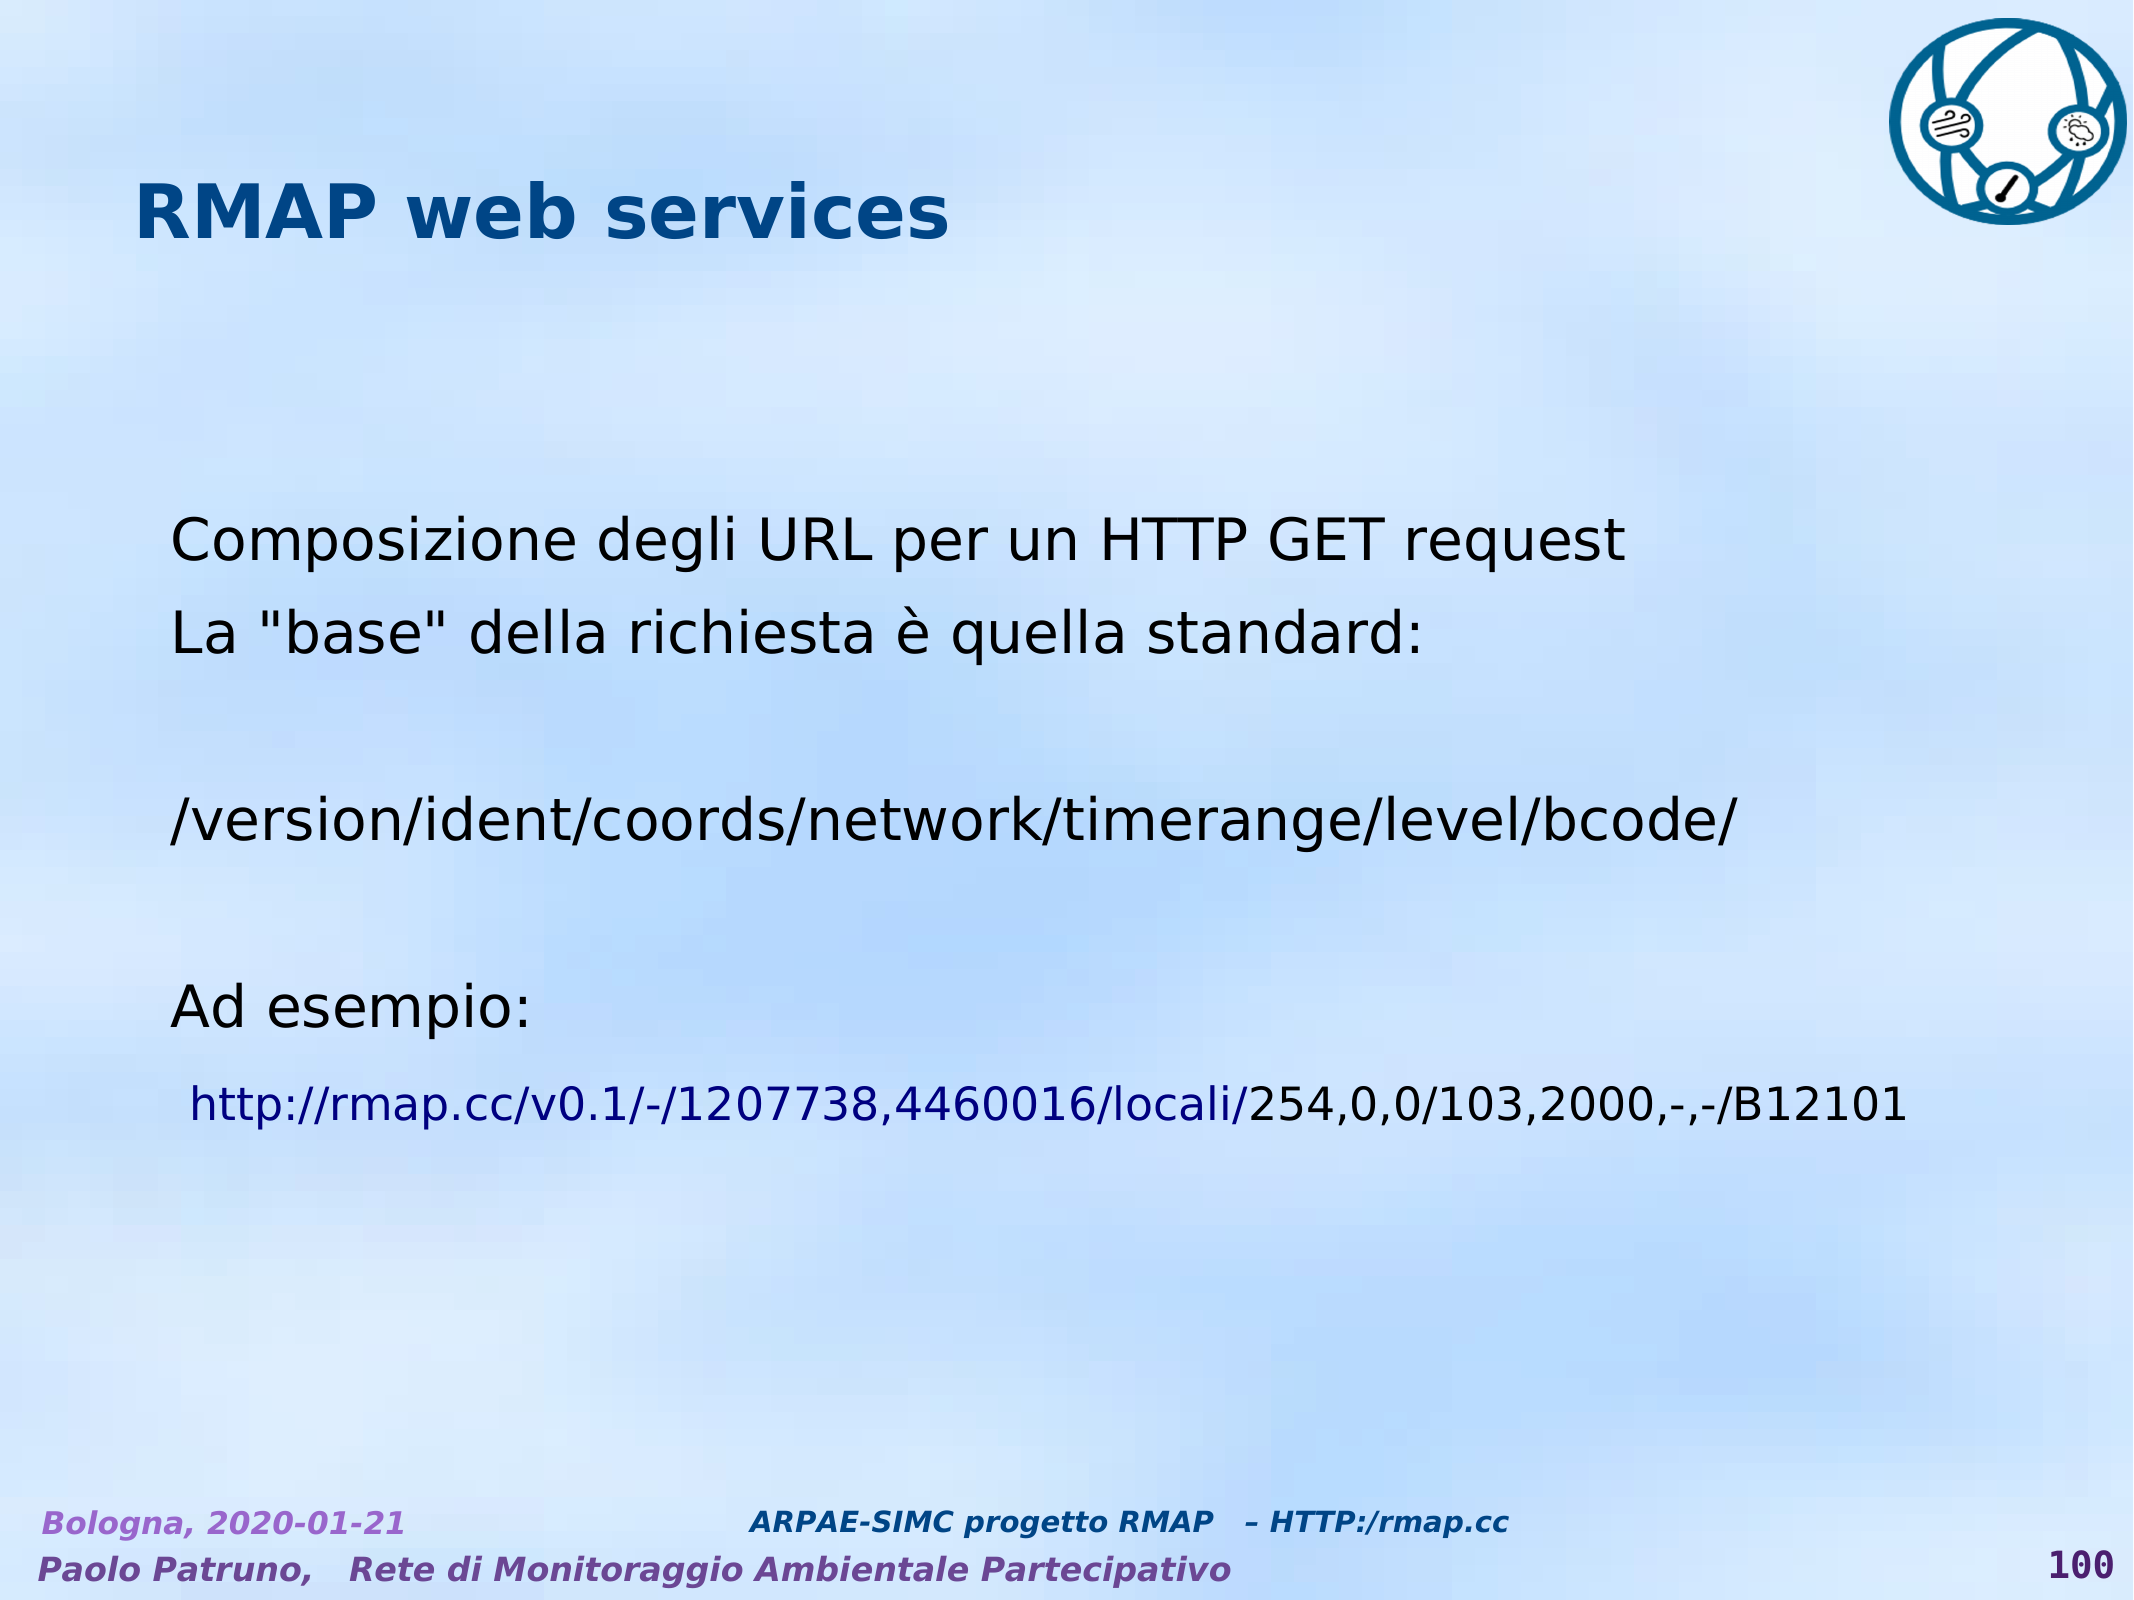

# RMAP web services
Composizione degli URL per un HTTP GET request
La "base" della richiesta è quella standard:
/version/ident/coords/network/timerange/level/bcode/
Ad esempio:
 http://rmap.cc/v0.1/-/1207738,4460016/locali/254,0,0/103,2000,-,-/B12101